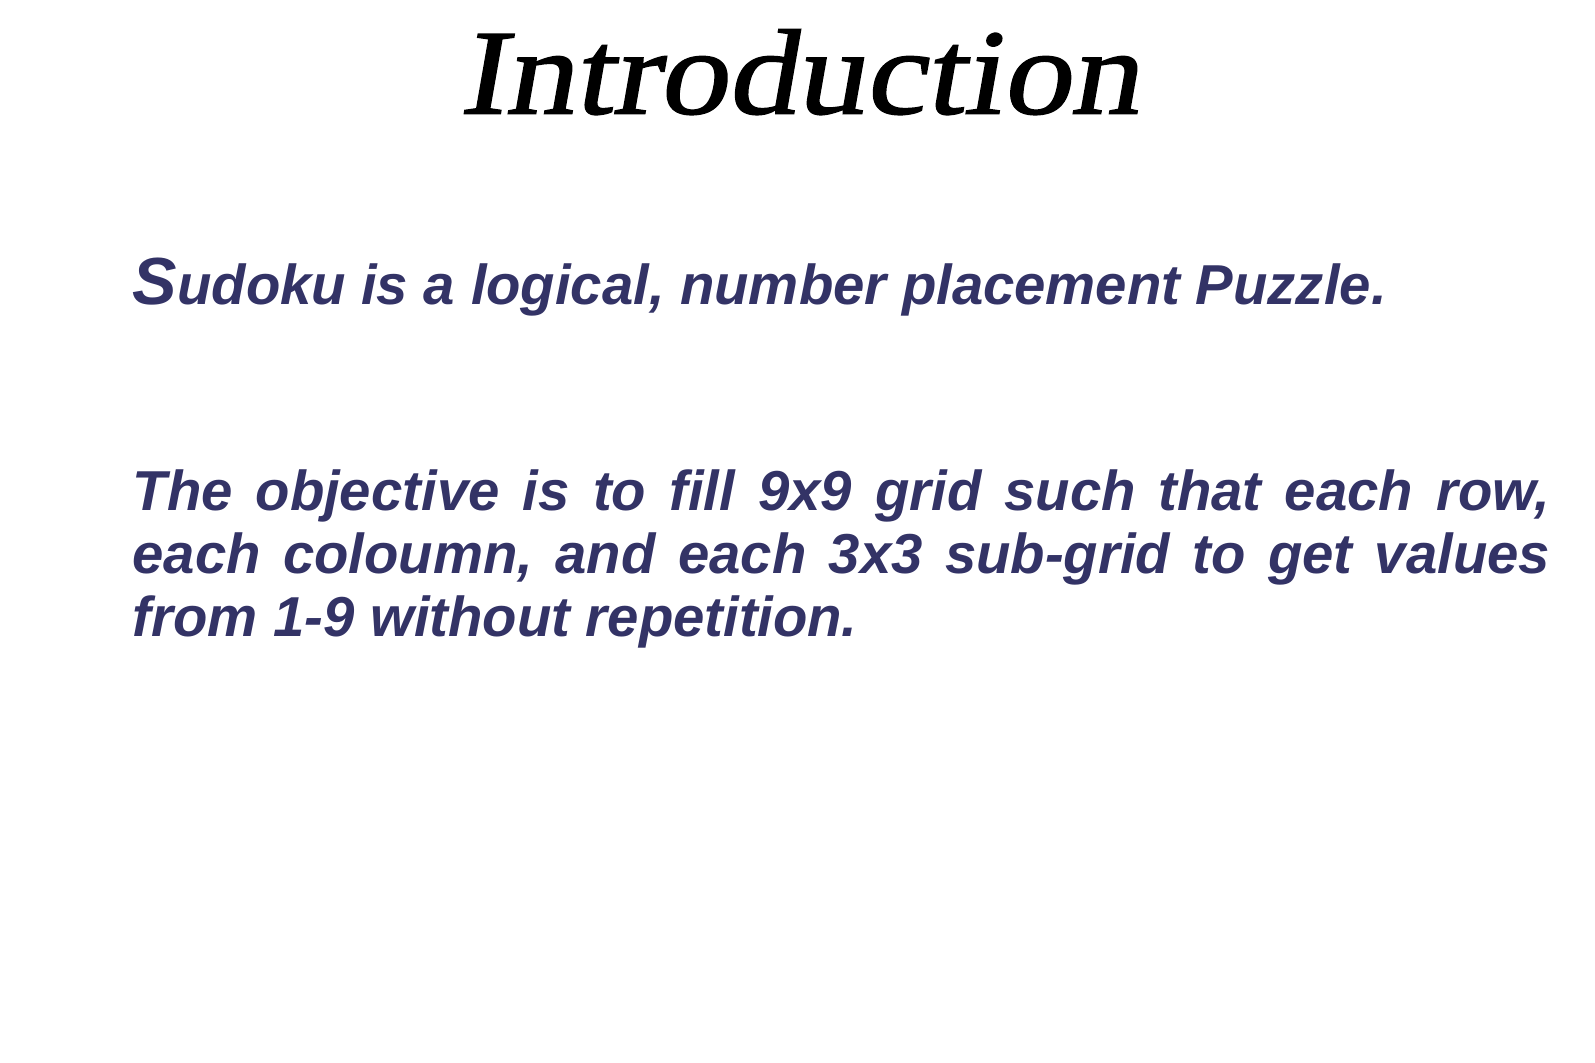

Introduction
Sudoku is a logical, number placement Puzzle.
The objective is to fill 9x9 grid such that each row, each coloumn, and each 3x3 sub-grid to get values from 1-9 without repetition.